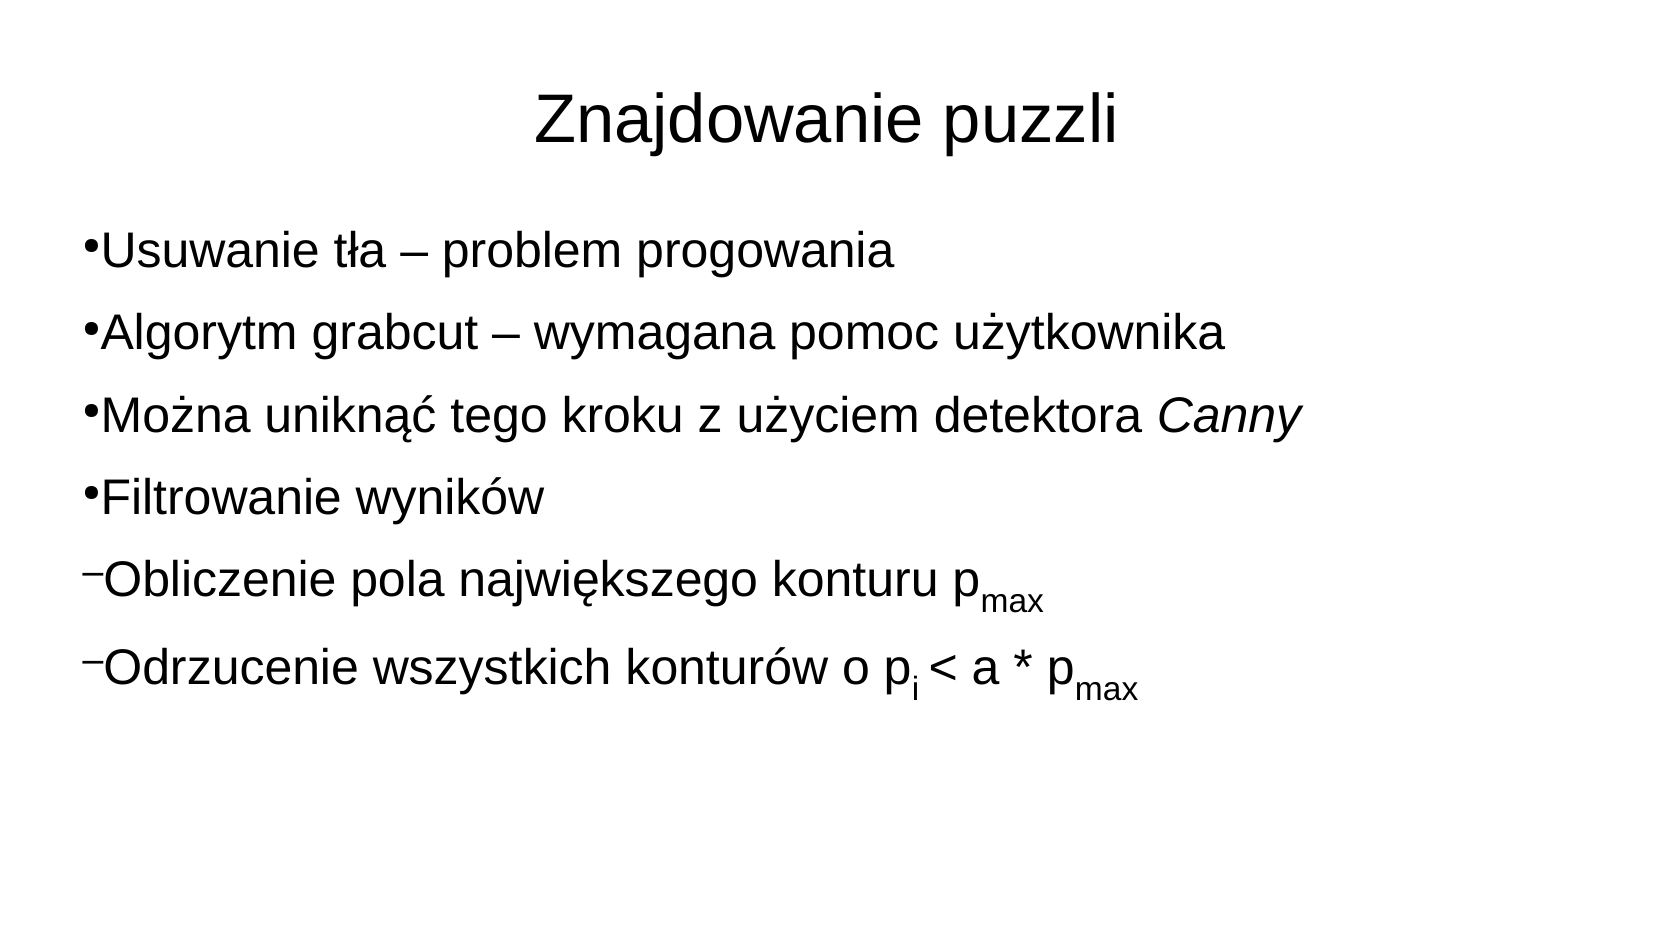

# Znajdowanie puzzli
Usuwanie tła – problem progowania
Algorytm grabcut – wymagana pomoc użytkownika
Można uniknąć tego kroku z użyciem detektora Canny
Filtrowanie wyników
Obliczenie pola największego konturu pmax
Odrzucenie wszystkich konturów o pi < a * pmax